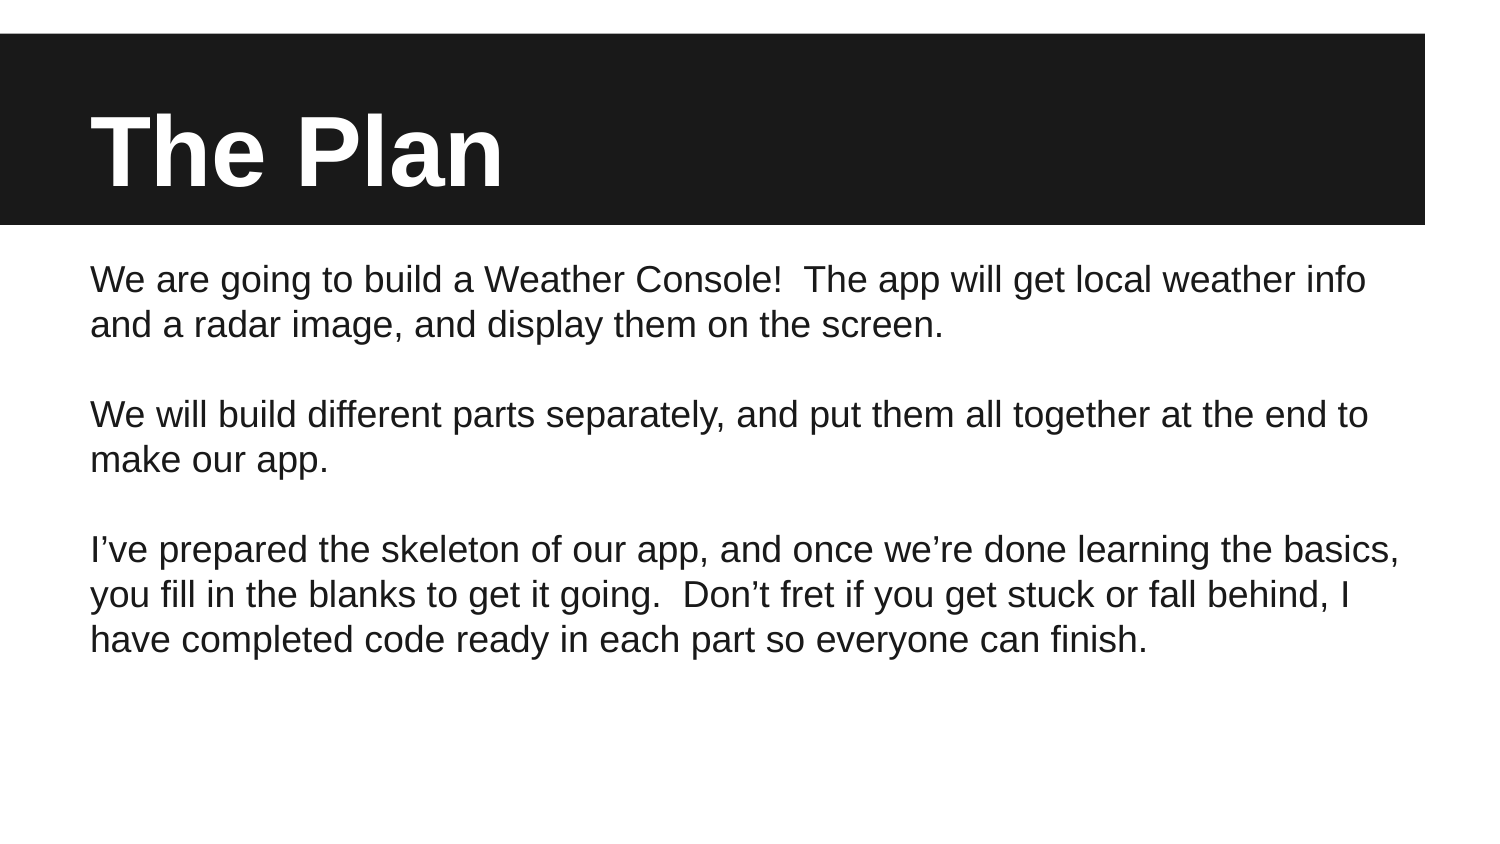

# The Plan
We are going to build a Weather Console! The app will get local weather info and a radar image, and display them on the screen.
We will build different parts separately, and put them all together at the end to make our app.
I’ve prepared the skeleton of our app, and once we’re done learning the basics, you fill in the blanks to get it going. Don’t fret if you get stuck or fall behind, I have completed code ready in each part so everyone can finish.